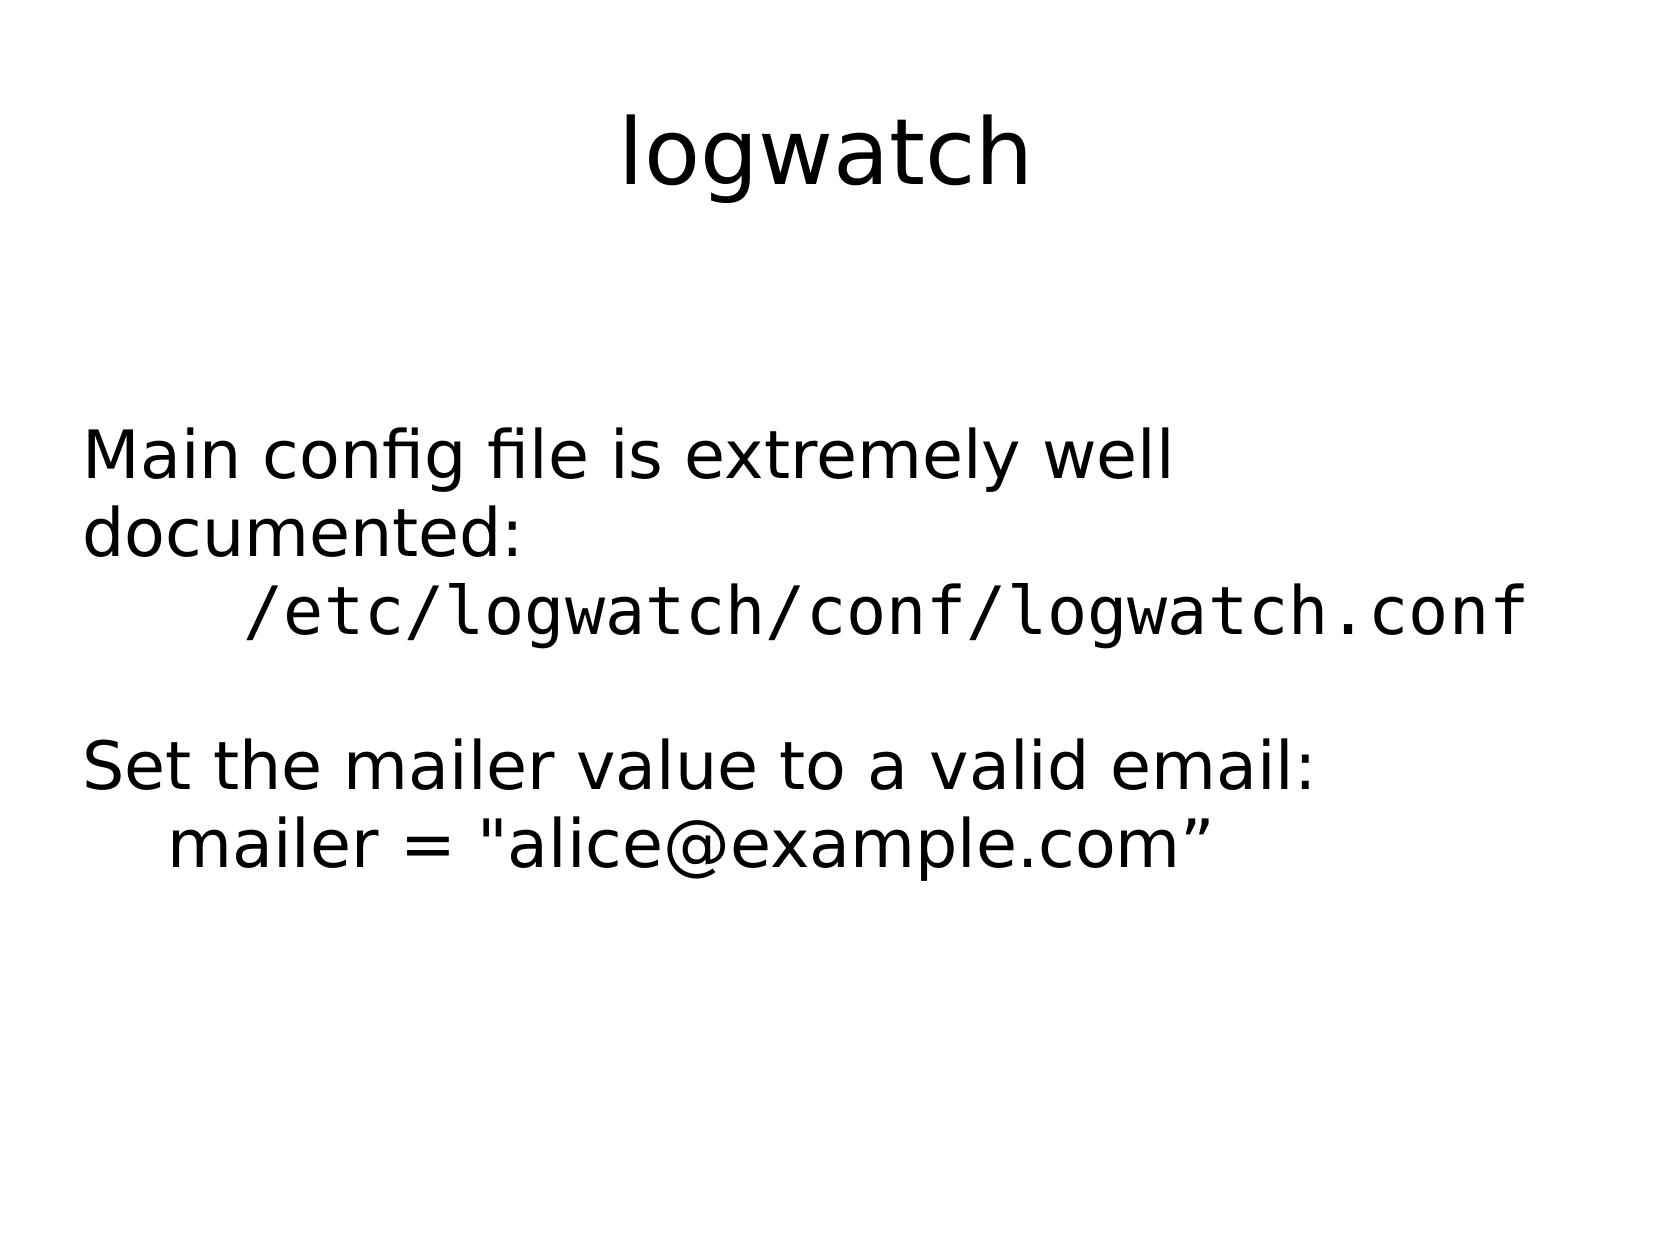

# logwatch
Main config file is extremely well documented:
 /etc/logwatch/conf/logwatch.conf
Set the mailer value to a valid email:
 mailer = "alice@example.com”